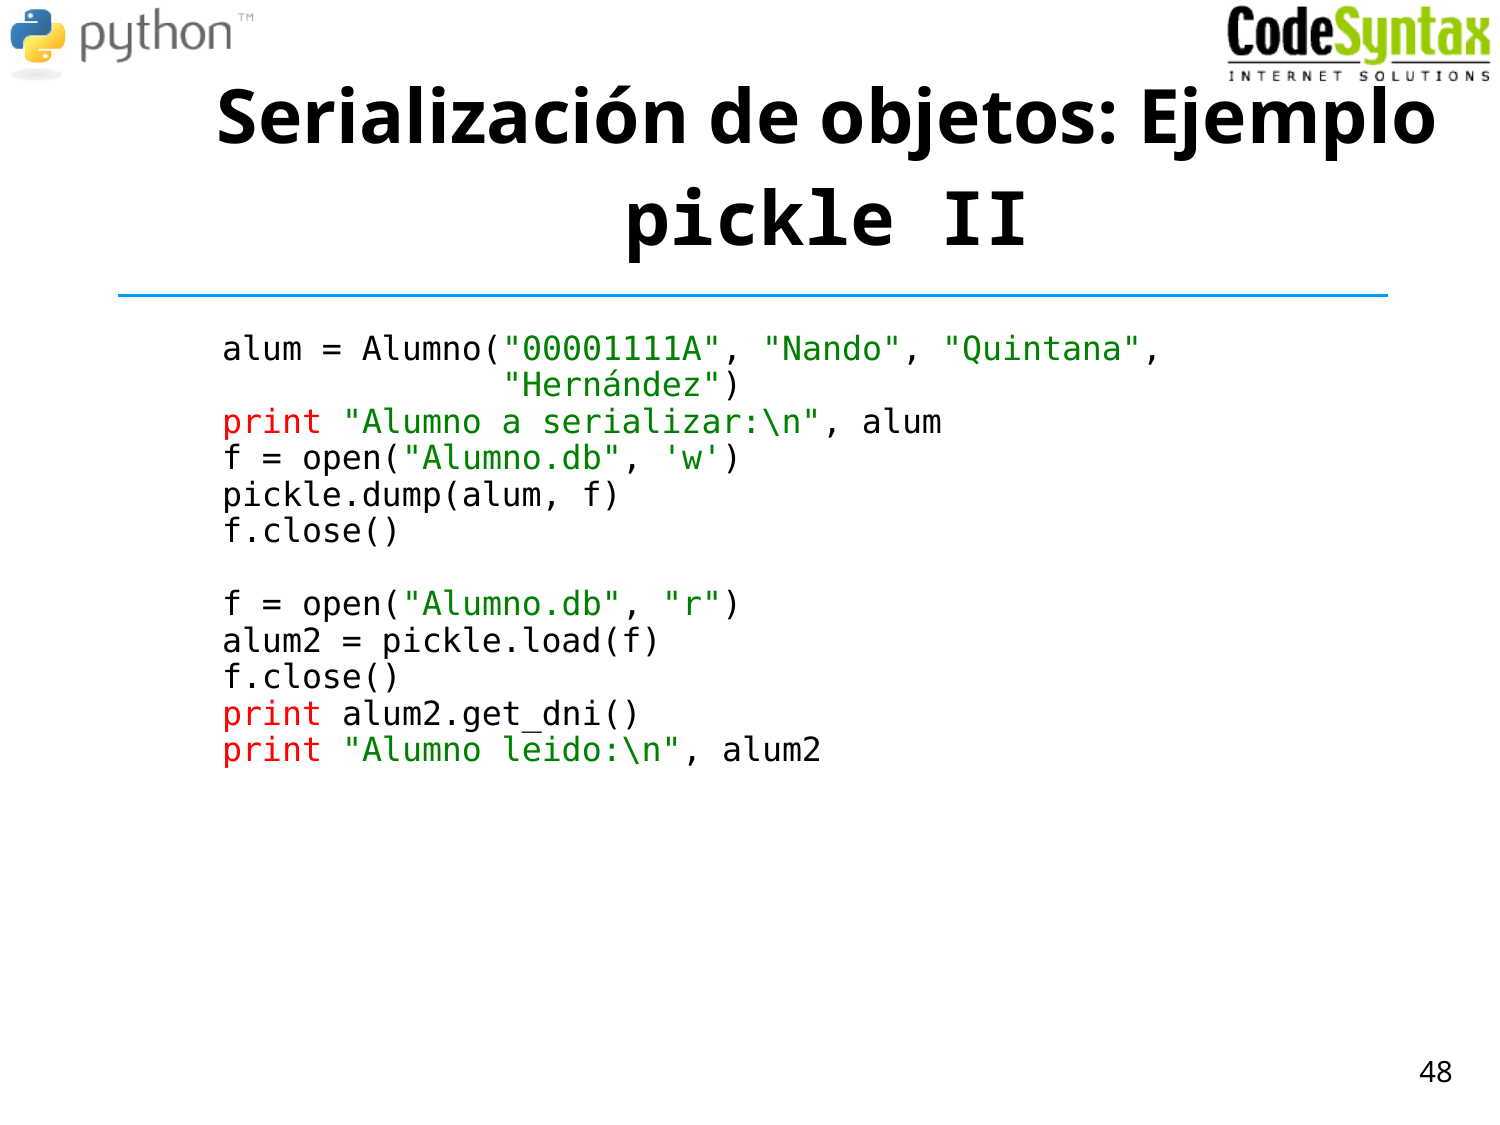

# Serialización de objetos: Ejemplo pickle II
alum = Alumno("00001111A", "Nando", "Quintana",
 "Hernández")
print "Alumno a serializar:\n", alum
f = open("Alumno.db", 'w')
pickle.dump(alum, f)
f.close()
f = open("Alumno.db", "r")
alum2 = pickle.load(f)
f.close()
print alum2.get_dni()
print "Alumno leido:\n", alum2
48